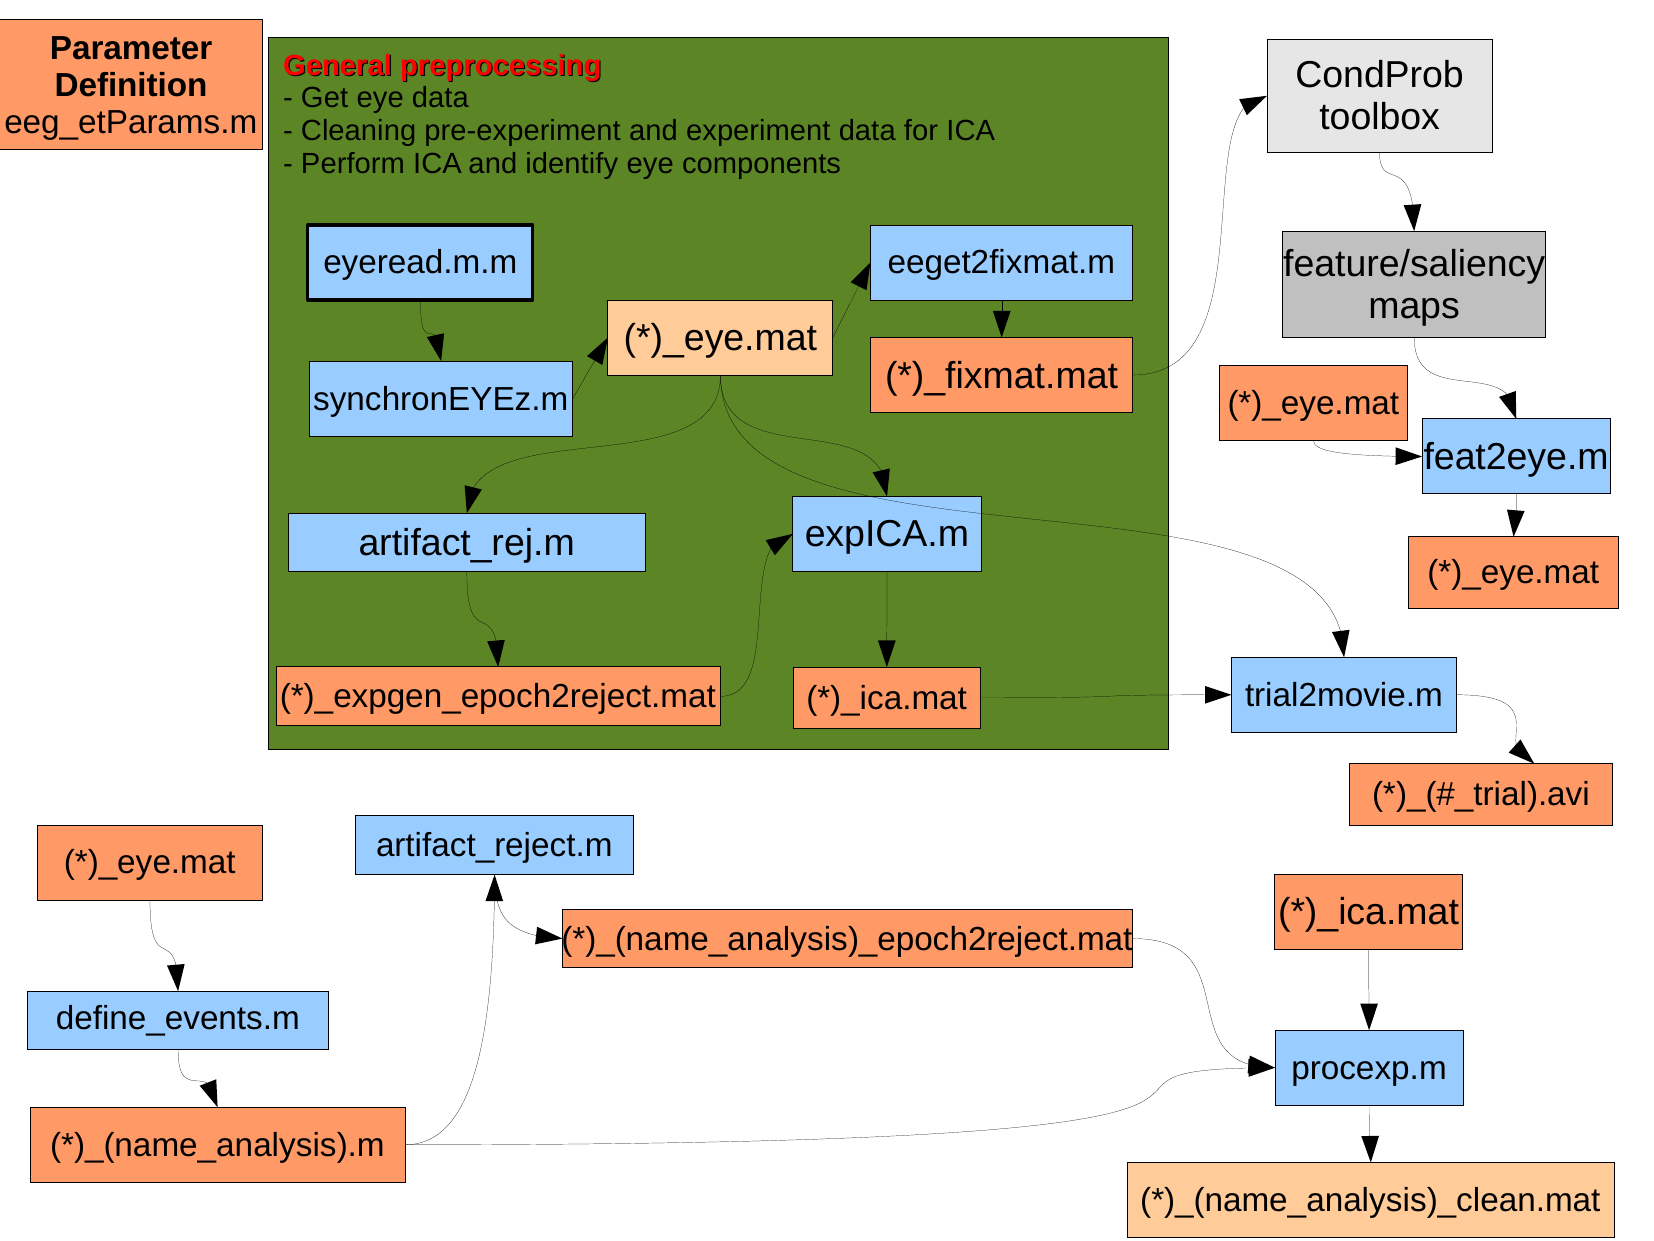

Parameter
Definition
eeg_etParams.m
General preprocessing
- Get eye data
- Cleaning pre-experiment and experiment data for ICA
- Perform ICA and identify eye components
CondProb
toolbox
eyeread.m.m
eeget2fixmat.m
feature/saliency
maps
(*)_eye.mat
(*)_fixmat.mat
synchronEYEz.m
(*)_eye.mat
feat2eye.m
expICA.m
artifact_rej.m
(*)_eye.mat
trial2movie.m
(*)_expgen_epoch2reject.mat
(*)_ica.mat
(*)_(#_trial).avi
artifact_reject.m
(*)_eye.mat
(*)_ica.mat
(*)_(name_analysis)_epoch2reject.mat
define_events.m
procexp.m
(*)_(name_analysis).m
(*)_(name_analysis)_clean.mat